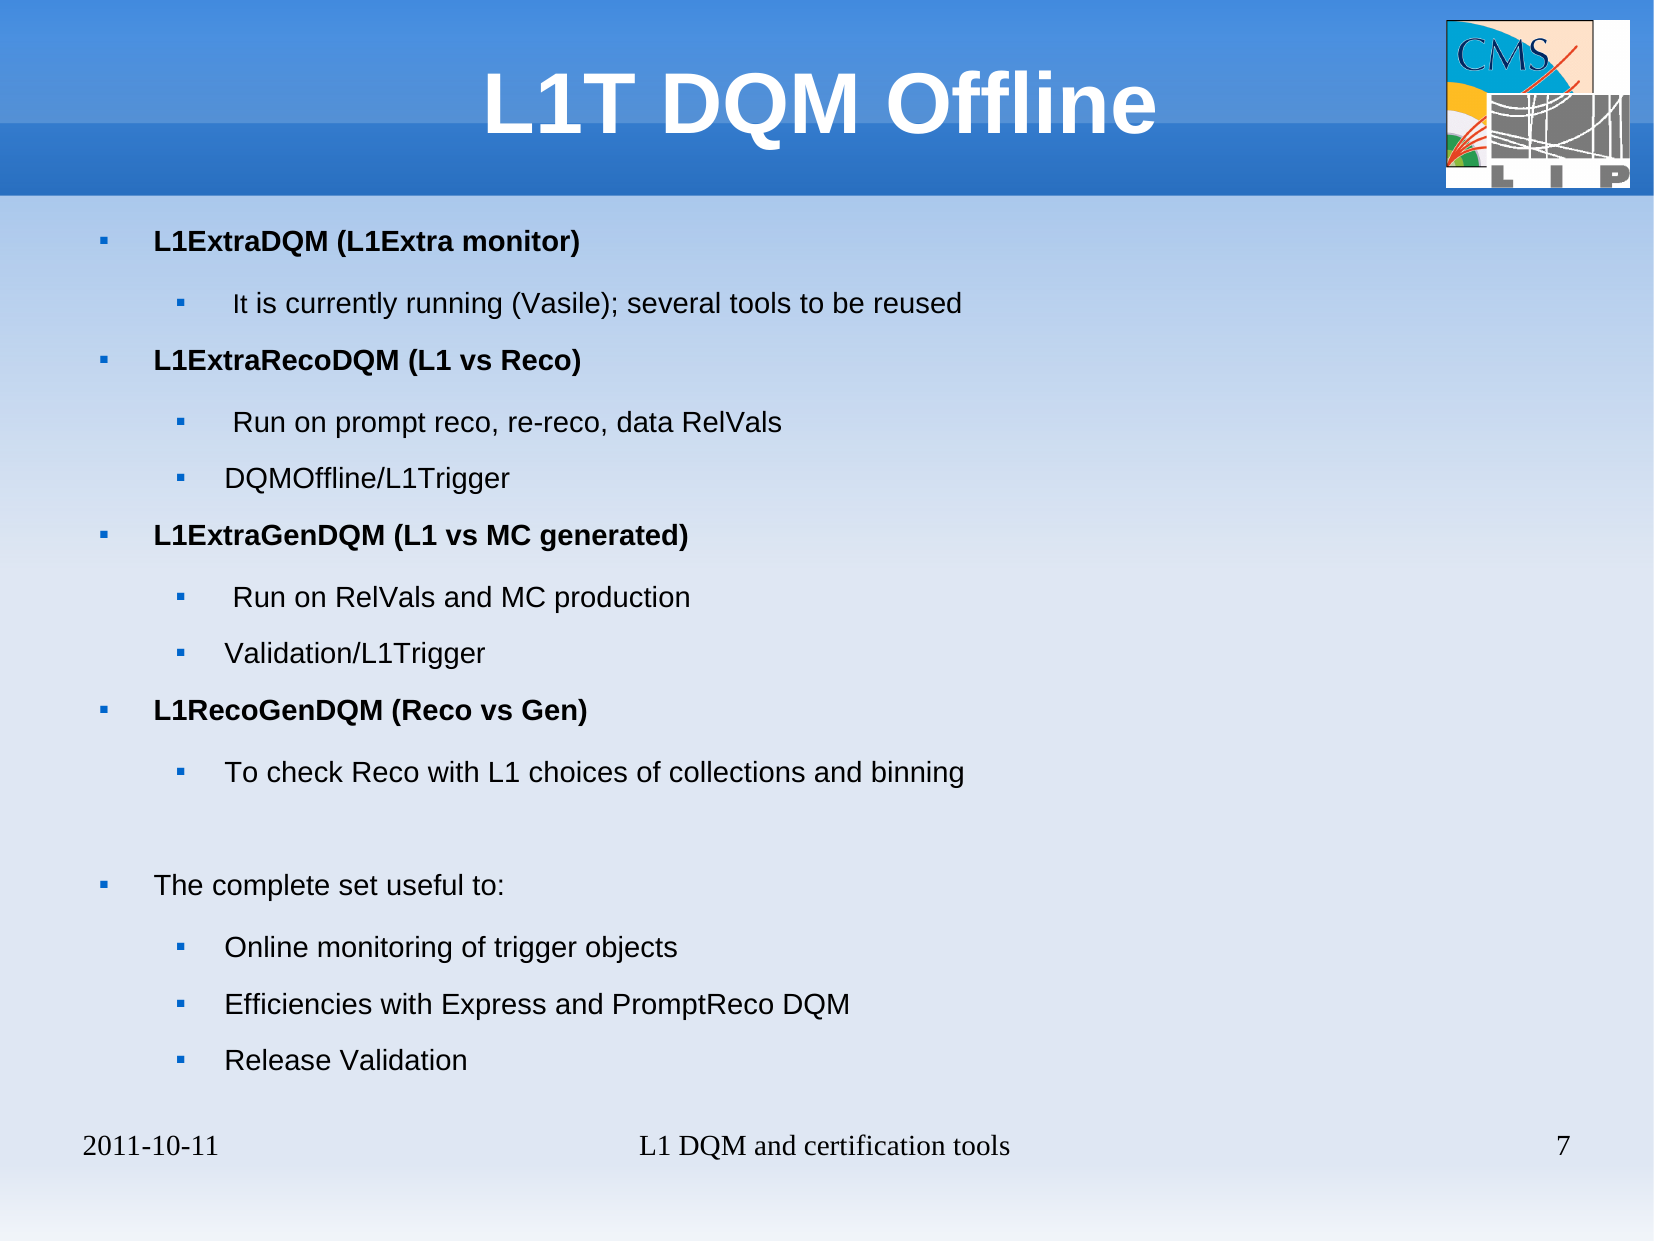

# L1T DQM Offline
L1ExtraDQM (L1Extra monitor)
 It is currently running (Vasile); several tools to be reused
L1ExtraRecoDQM (L1 vs Reco)
 Run on prompt reco, re-reco, data RelVals
DQMOffline/L1Trigger
L1ExtraGenDQM (L1 vs MC generated)
 Run on RelVals and MC production
Validation/L1Trigger
L1RecoGenDQM (Reco vs Gen)
To check Reco with L1 choices of collections and binning
The complete set useful to:
Online monitoring of trigger objects
Efficiencies with Express and PromptReco DQM
Release Validation
2011-10-11
L1 DQM and certification tools
7